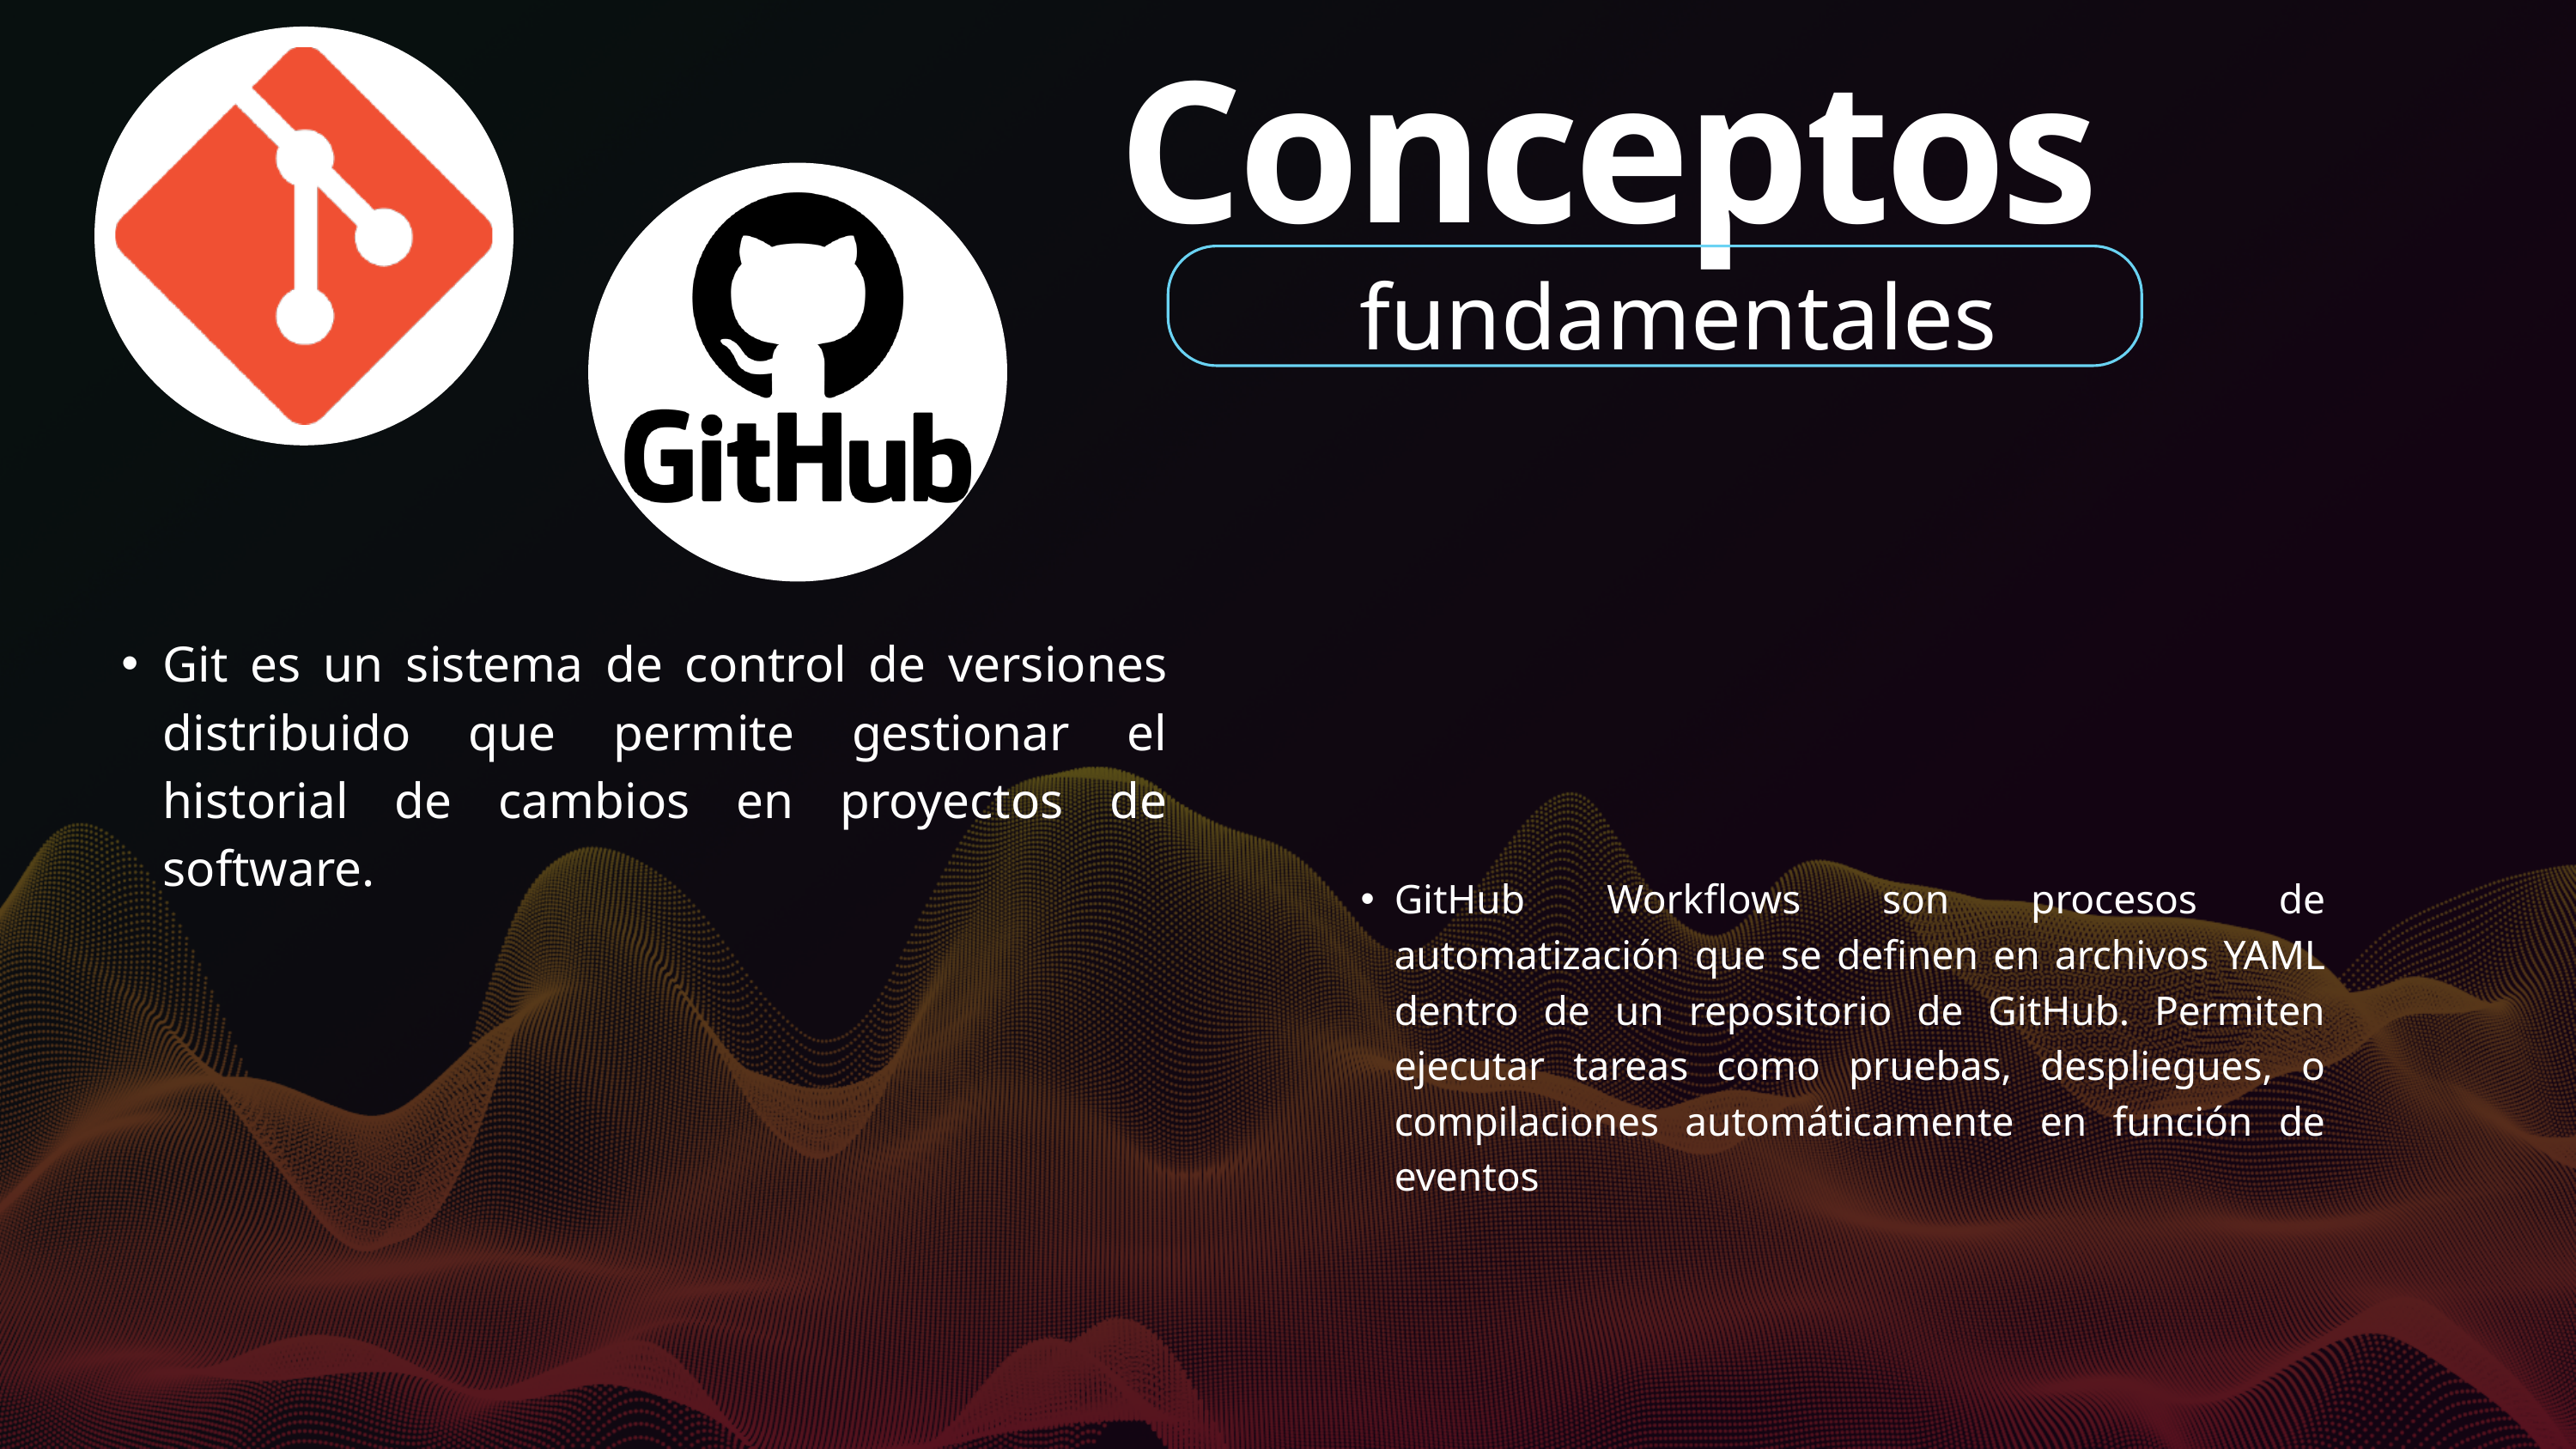

Conceptos
fundamentales
Git es un sistema de control de versiones distribuido que permite gestionar el historial de cambios en proyectos de software.
GitHub Workflows son procesos de automatización que se definen en archivos YAML dentro de un repositorio de GitHub. Permiten ejecutar tareas como pruebas, despliegues, o compilaciones automáticamente en función de eventos